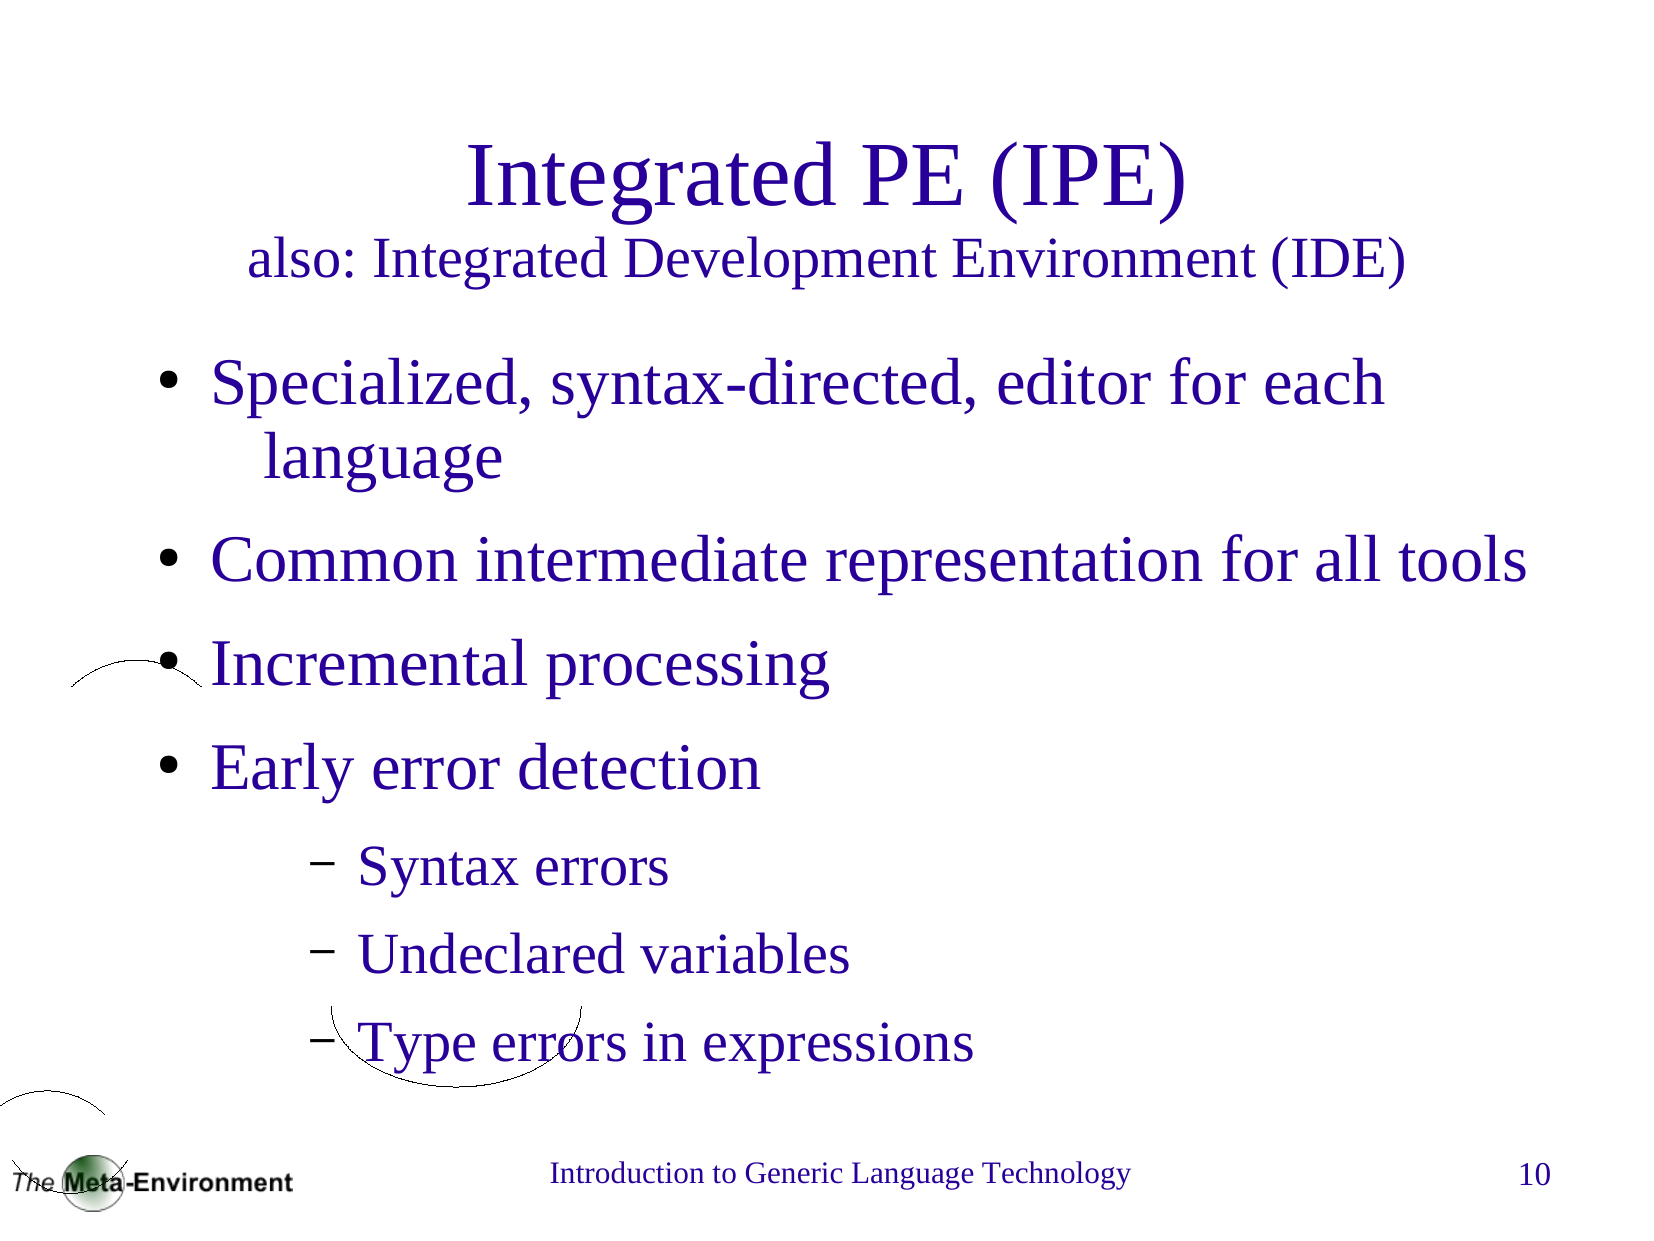

# Integrated PE (IPE) also: Integrated Development Environment (IDE)
Specialized, syntax-directed, editor for each language
Common intermediate representation for all tools
Incremental processing
Early error detection
Syntax errors
Undeclared variables
Type errors in expressions